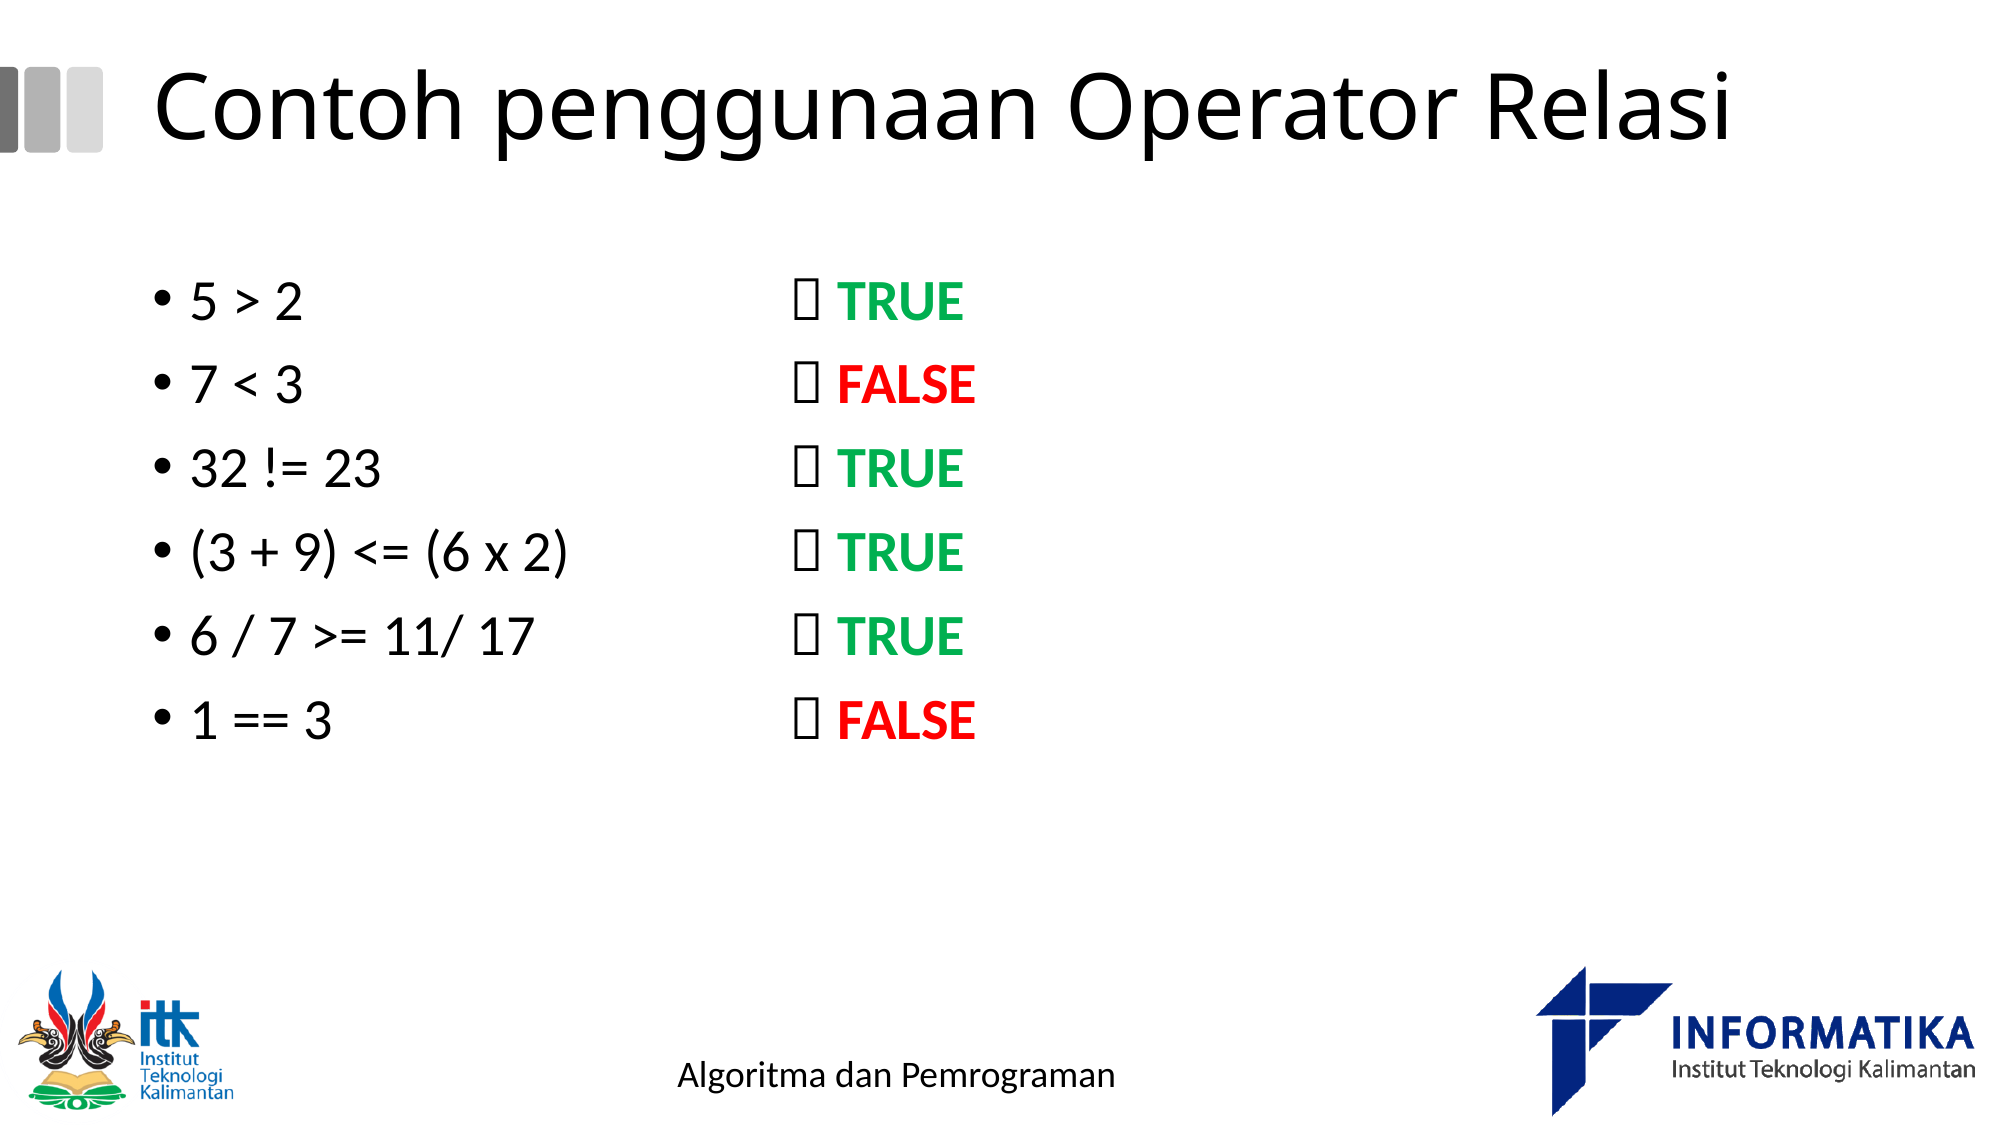

Contoh penggunaan Operator Relasi
5 > 2				 TRUE
7 < 3				 FALSE
32 != 23			 TRUE
(3 + 9) <= (6 x 2)		 TRUE
6 / 7 >= 11/ 17		 TRUE
1 == 3				 FALSE
Algoritma dan Pemrograman